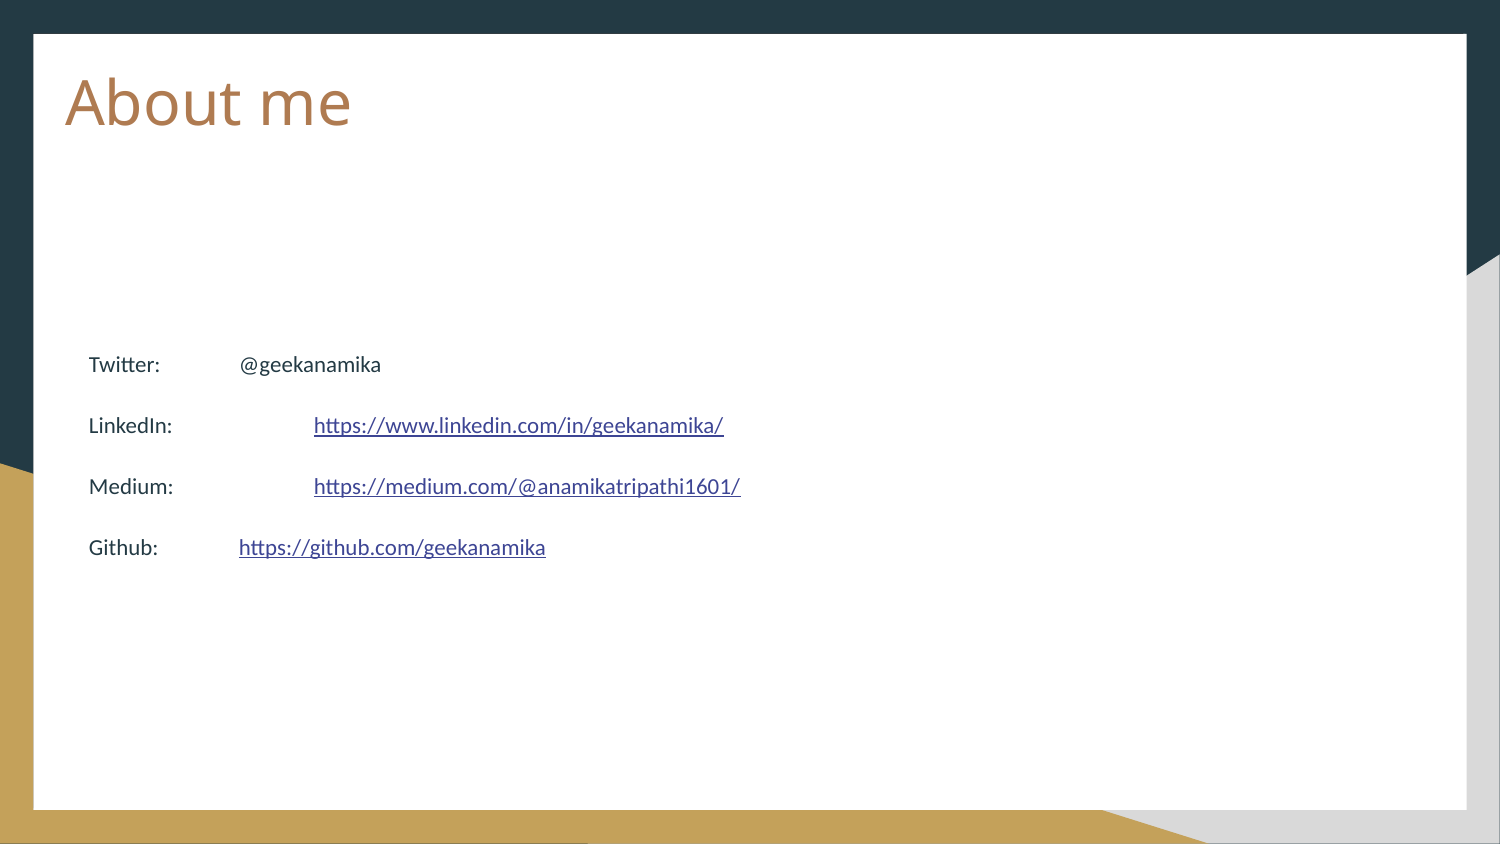

# About me
Twitter:	 	@geekanamika
LinkedIn: 		https://www.linkedin.com/in/geekanamika/
Medium:		https://medium.com/@anamikatripathi1601/
Github:	 	https://github.com/geekanamika